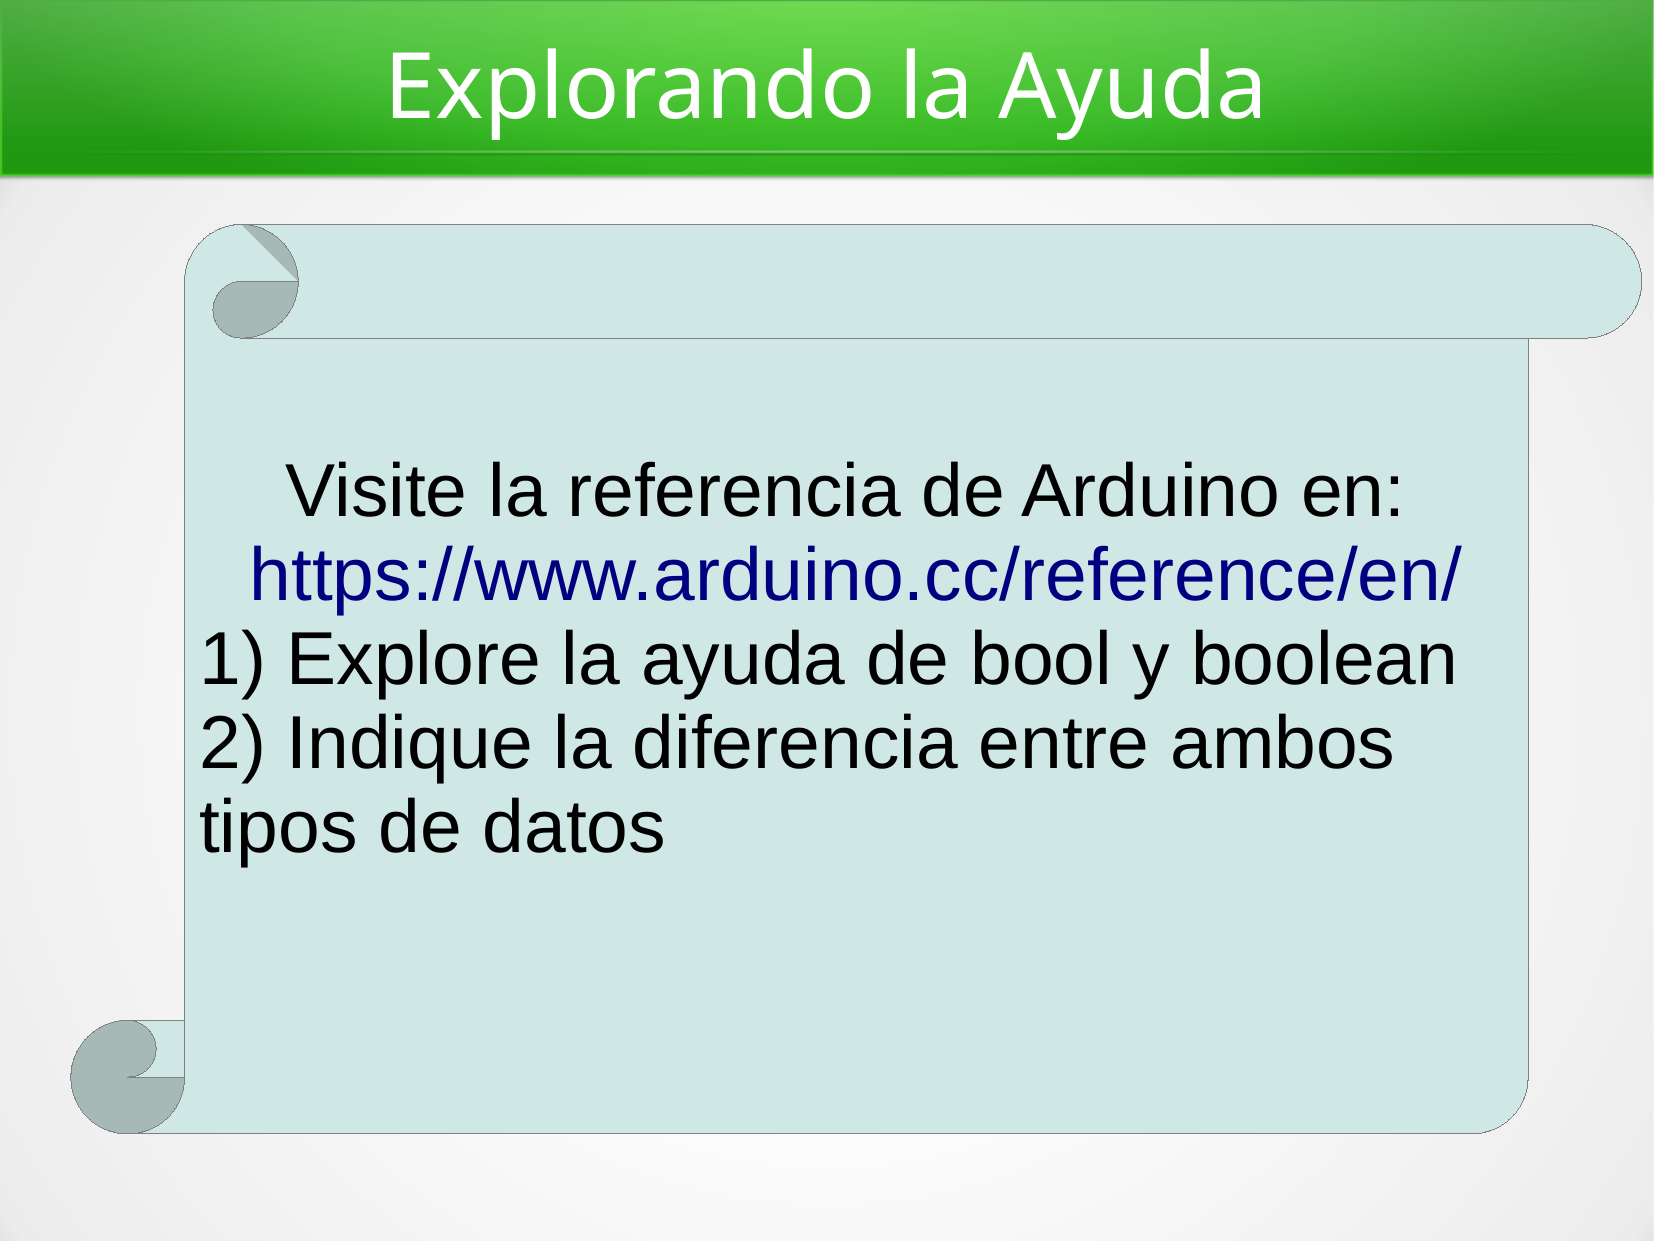

# Explorando la Ayuda
Visite la referencia de Arduino en:
https://www.arduino.cc/reference/en/
1) Explore la ayuda de bool y boolean
2) Indique la diferencia entre ambos
tipos de datos